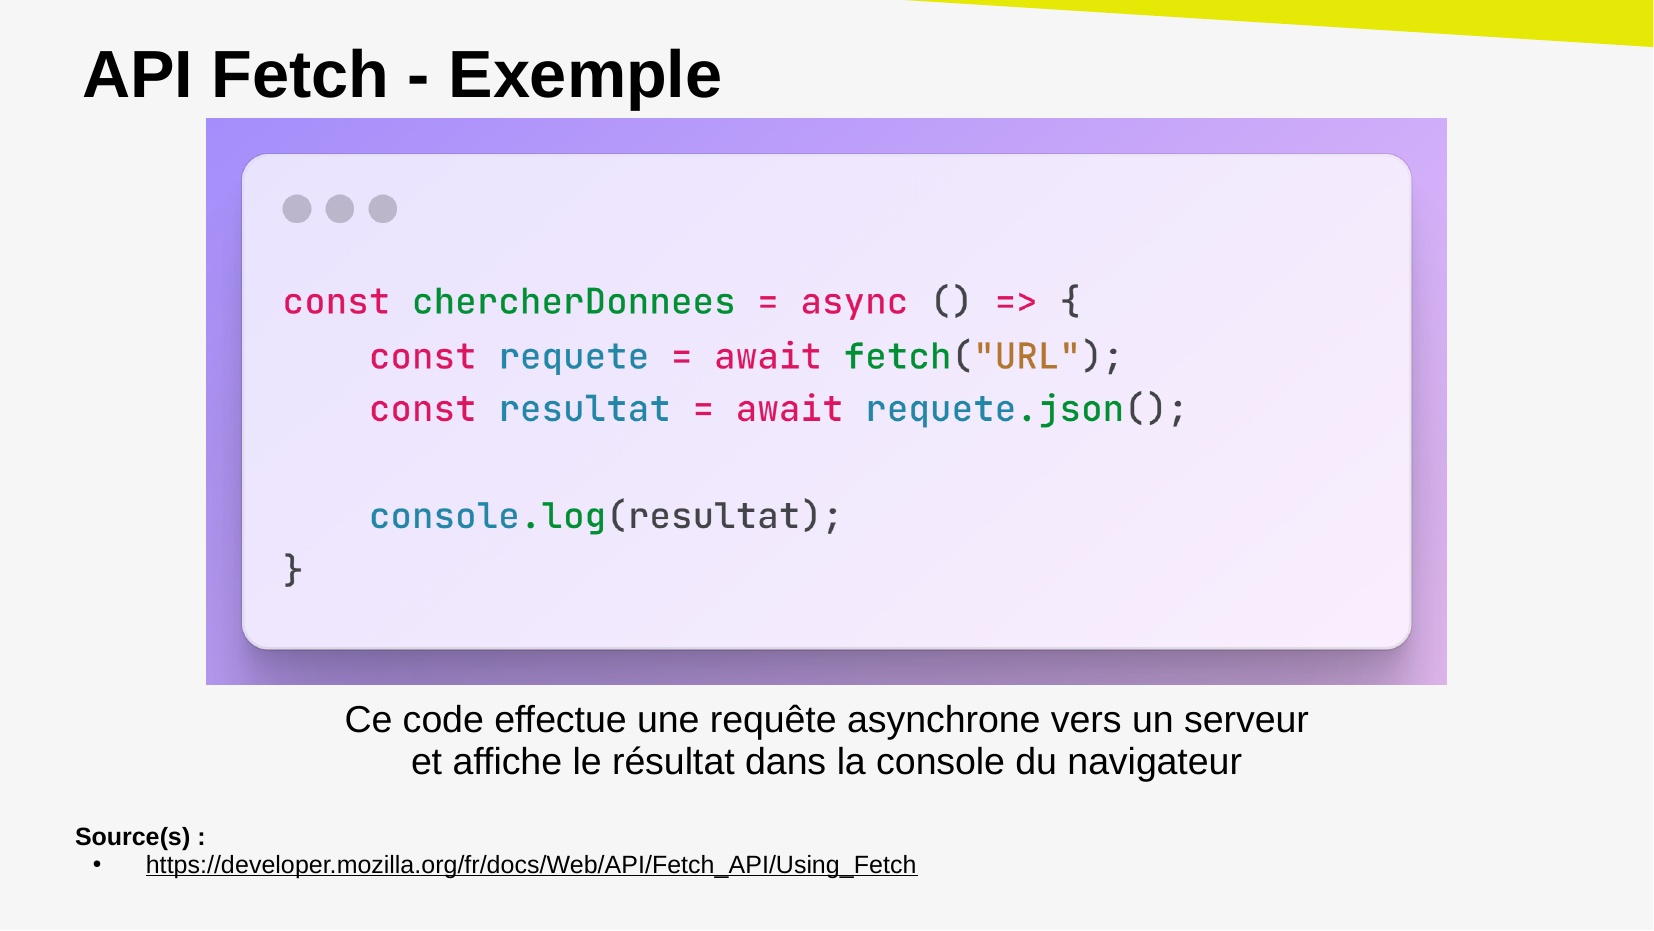

# API Fetch - Exemple
Ce code effectue une requête asynchrone vers un serveur et affiche le résultat dans la console du navigateur
Source(s) :
https://developer.mozilla.org/fr/docs/Web/API/Fetch_API/Using_Fetch